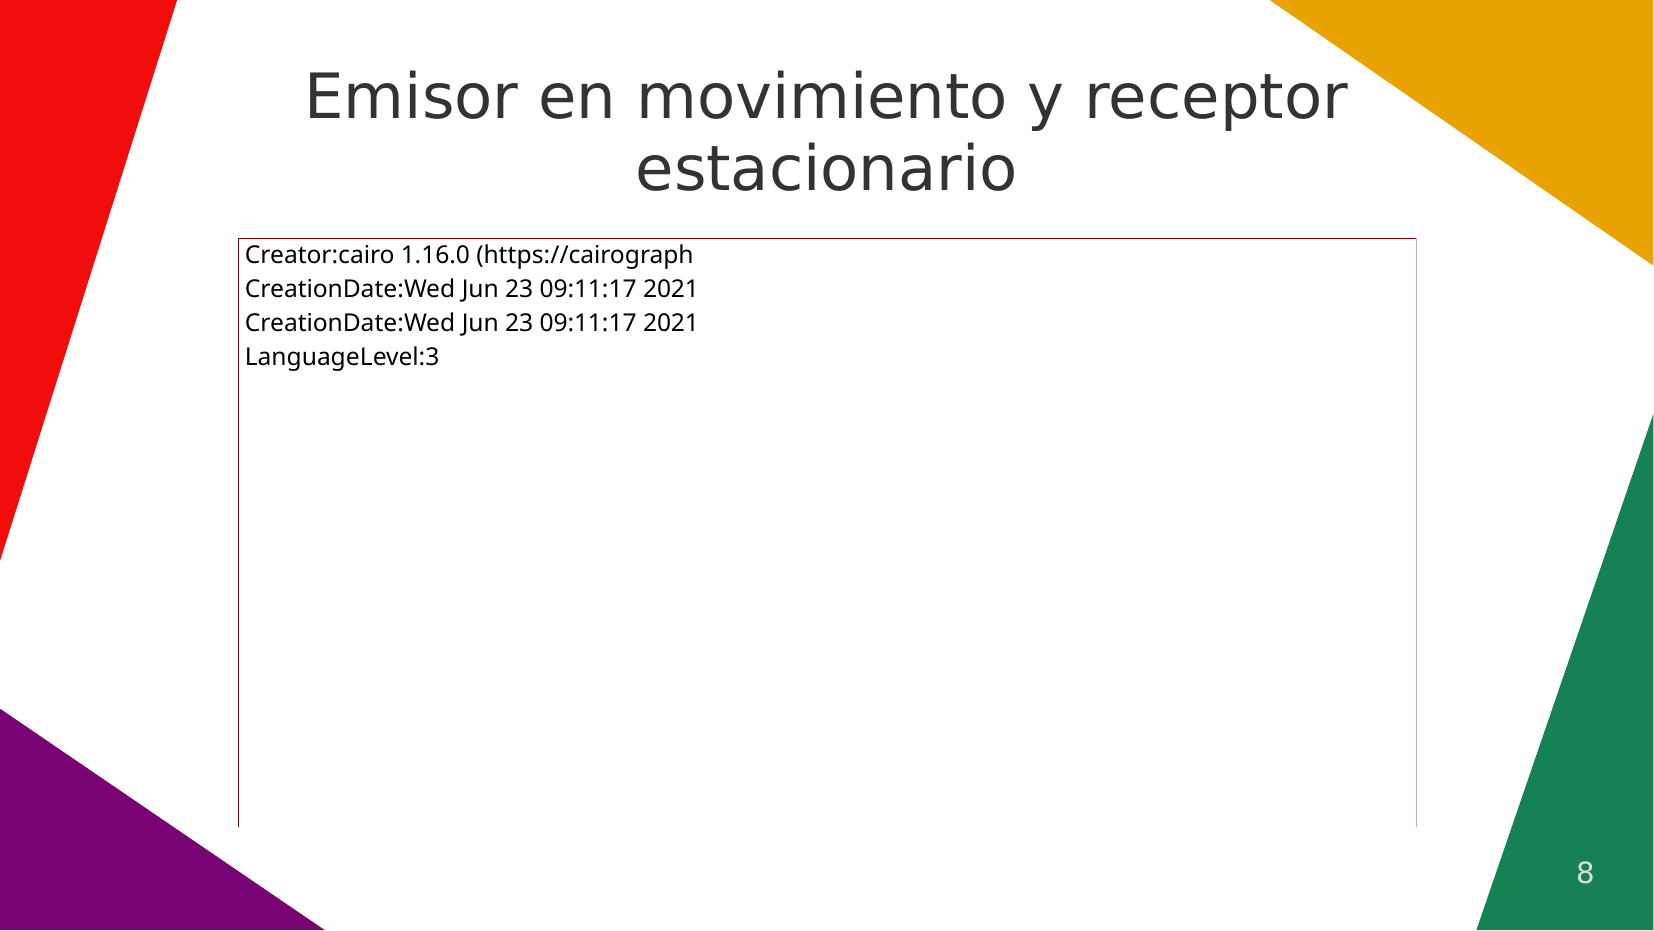

# Emisor en movimiento y receptor estacionario
8